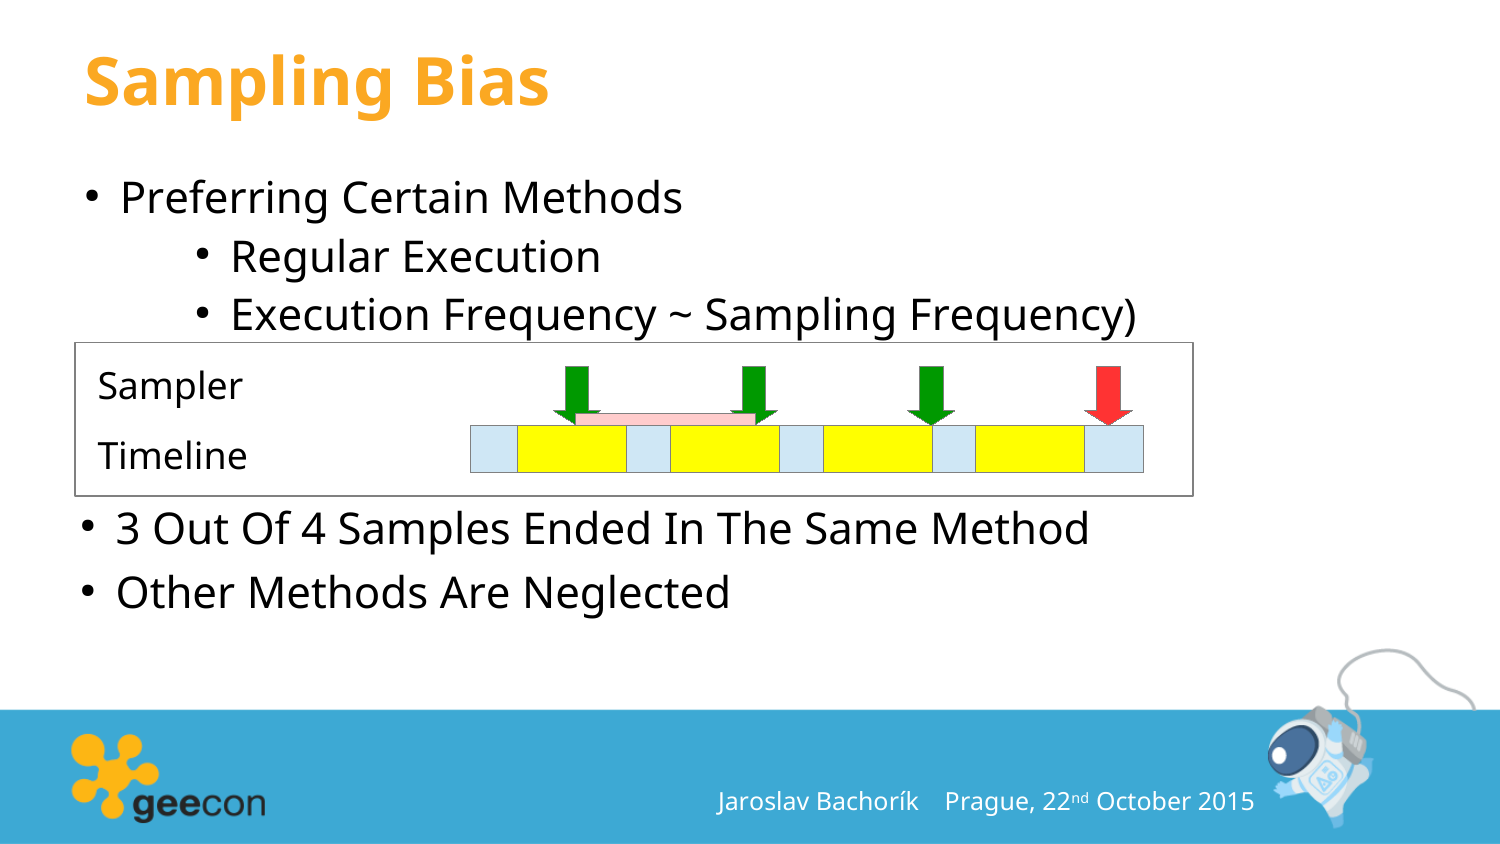

# Sampling Bias
Preferring Certain Methods
Regular Execution
Execution Frequency ~ Sampling Frequency)
Sampler
Timeline
3 Out Of 4 Samples Ended In The Same Method
Other Methods Are Neglected
Jaroslav Bachorík Prague, 22nd October 2015